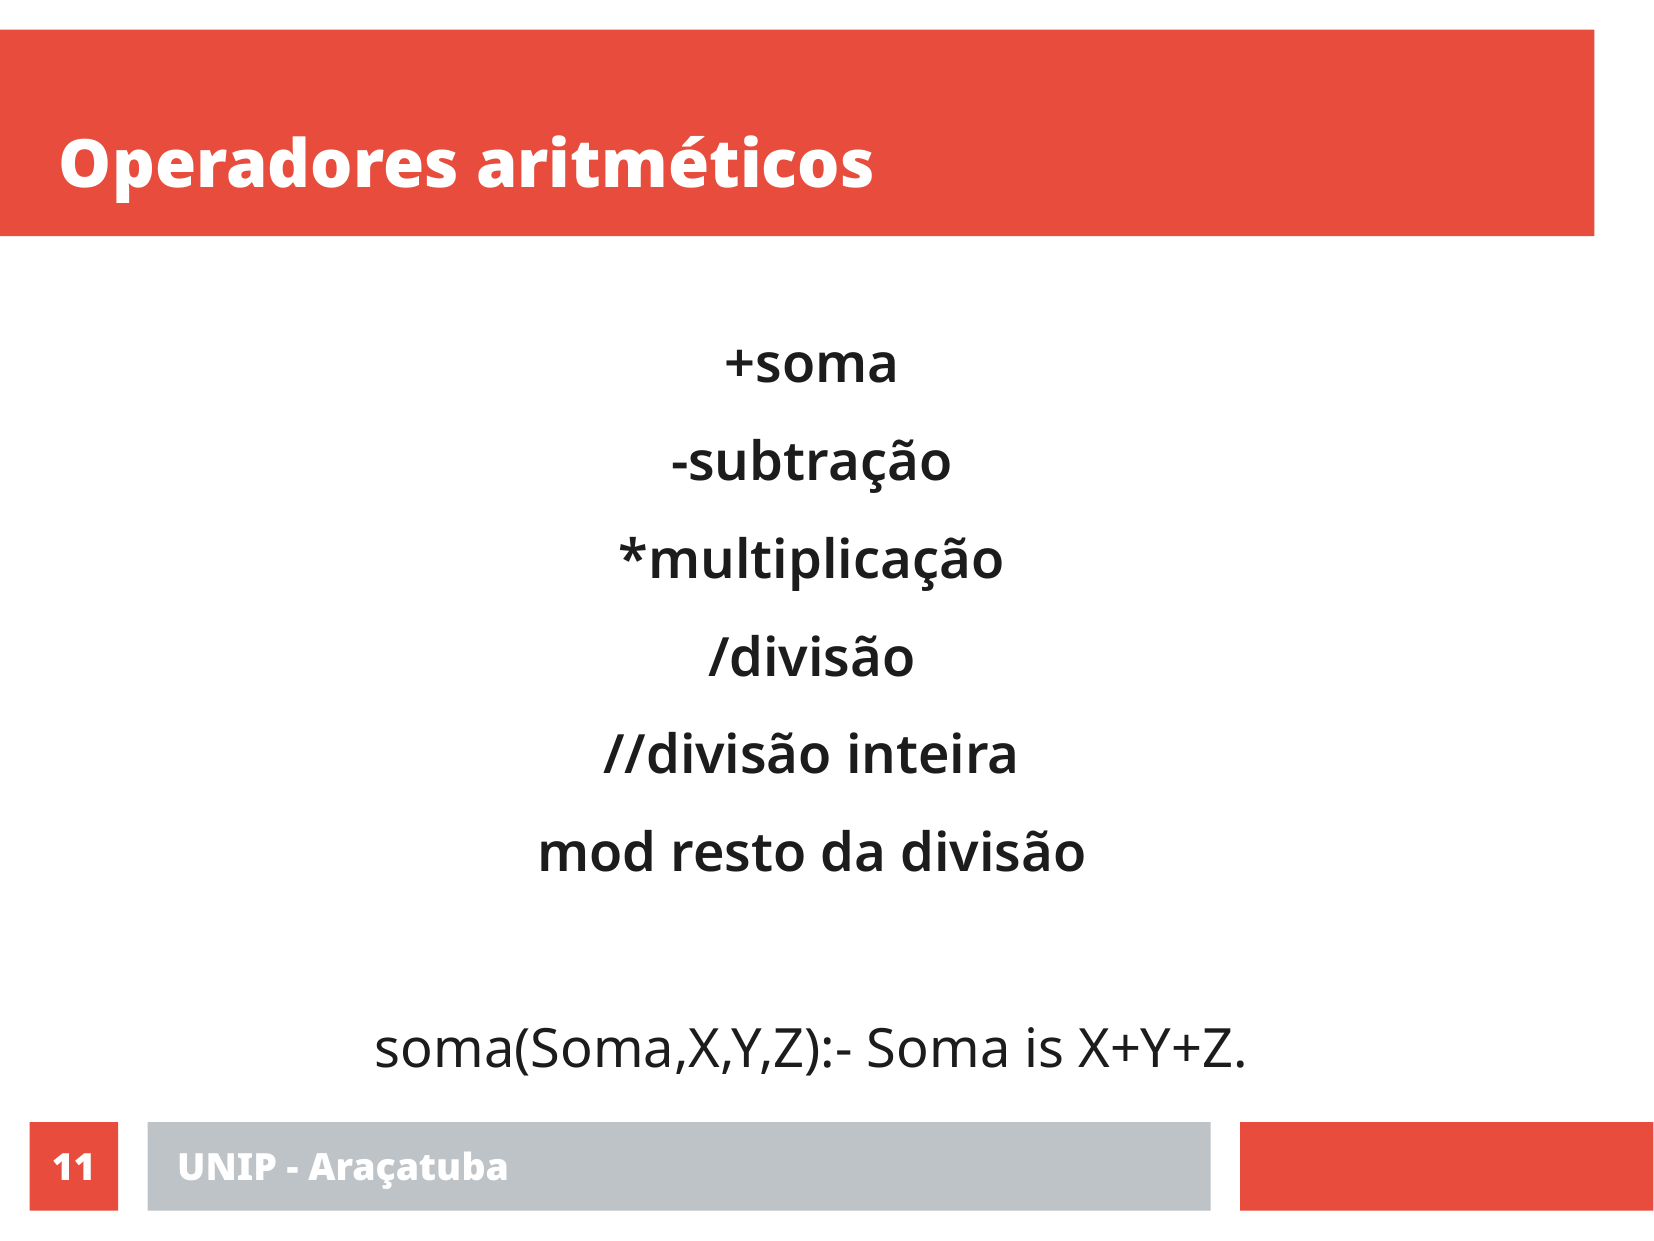

# Operadores aritméticos
+soma
-subtração
*multiplicação
/divisão
//divisão inteira
mod resto da divisão
soma(Soma,X,Y,Z):- Soma is X+Y+Z.
11
UNIP - Araçatuba